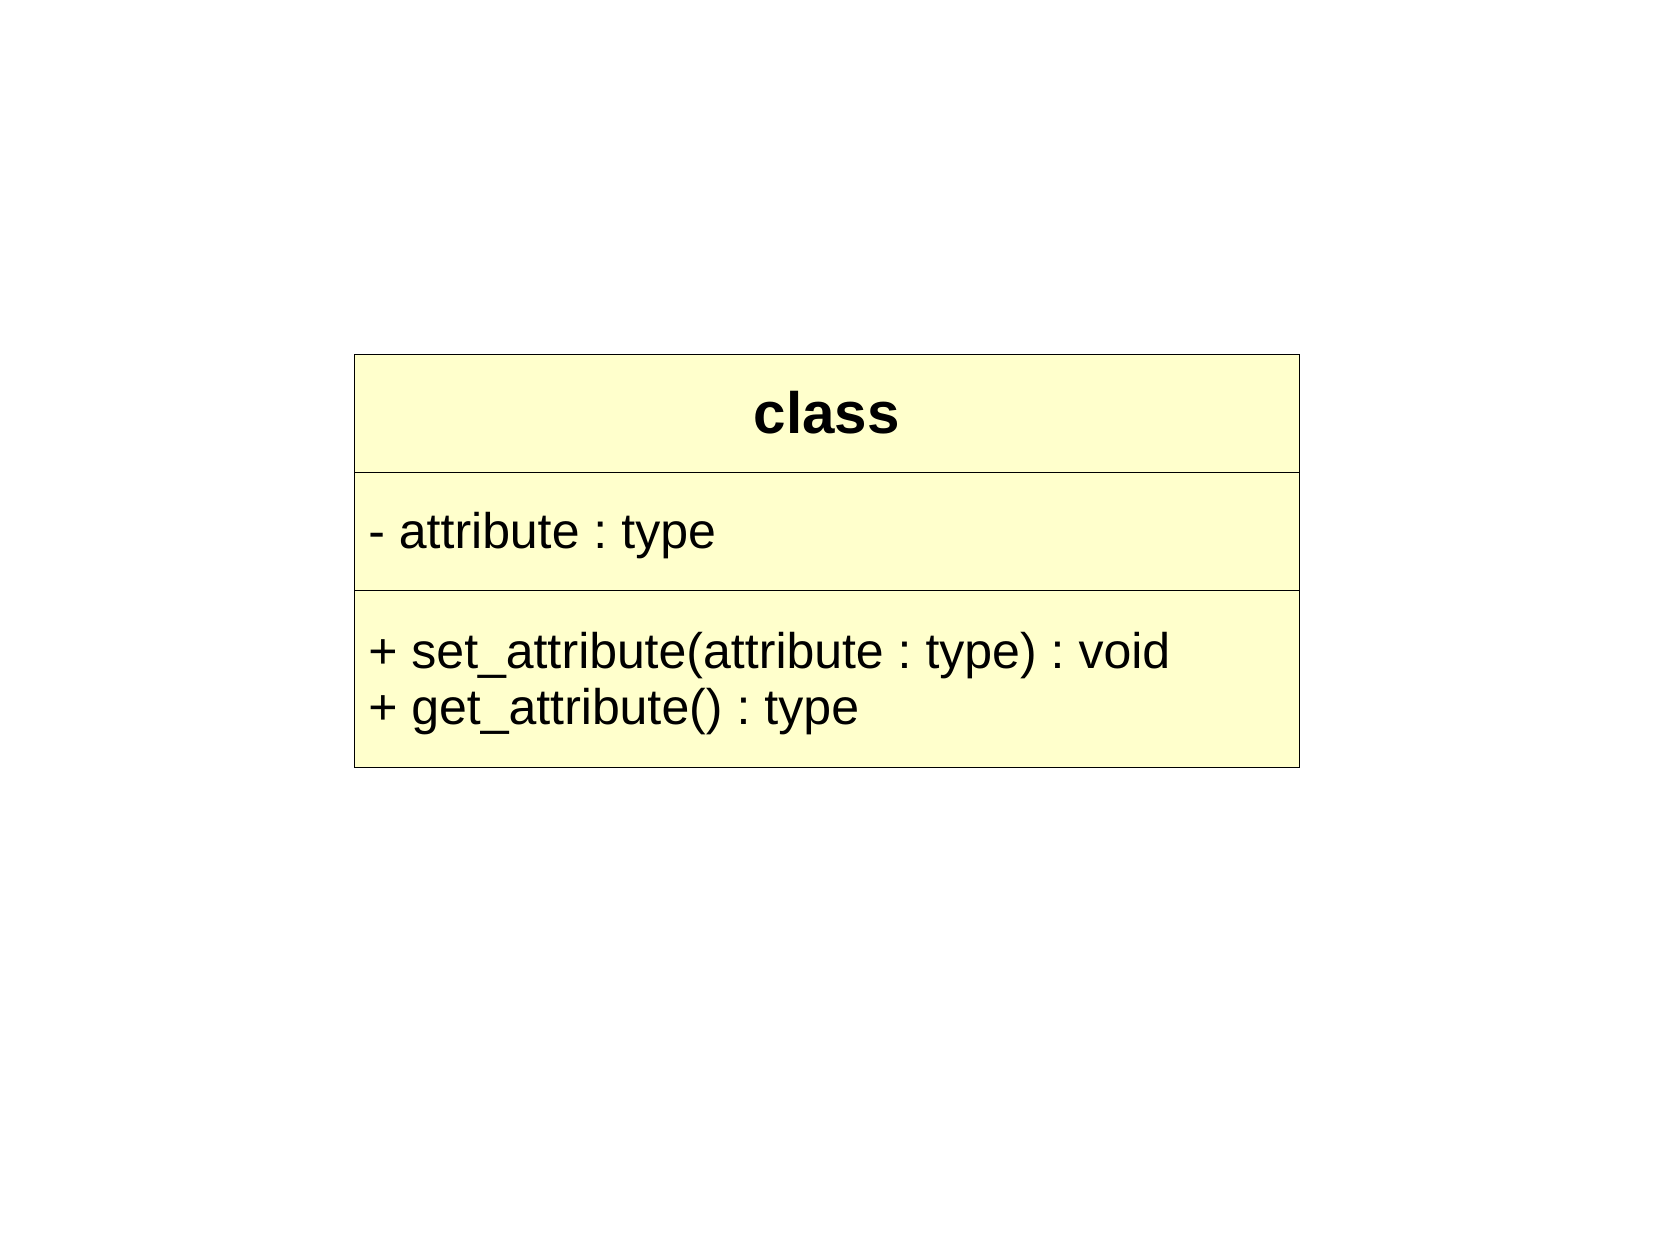

class
 - attribute : type
 + set_attribute(attribute : type) : void
 + get_attribute() : type